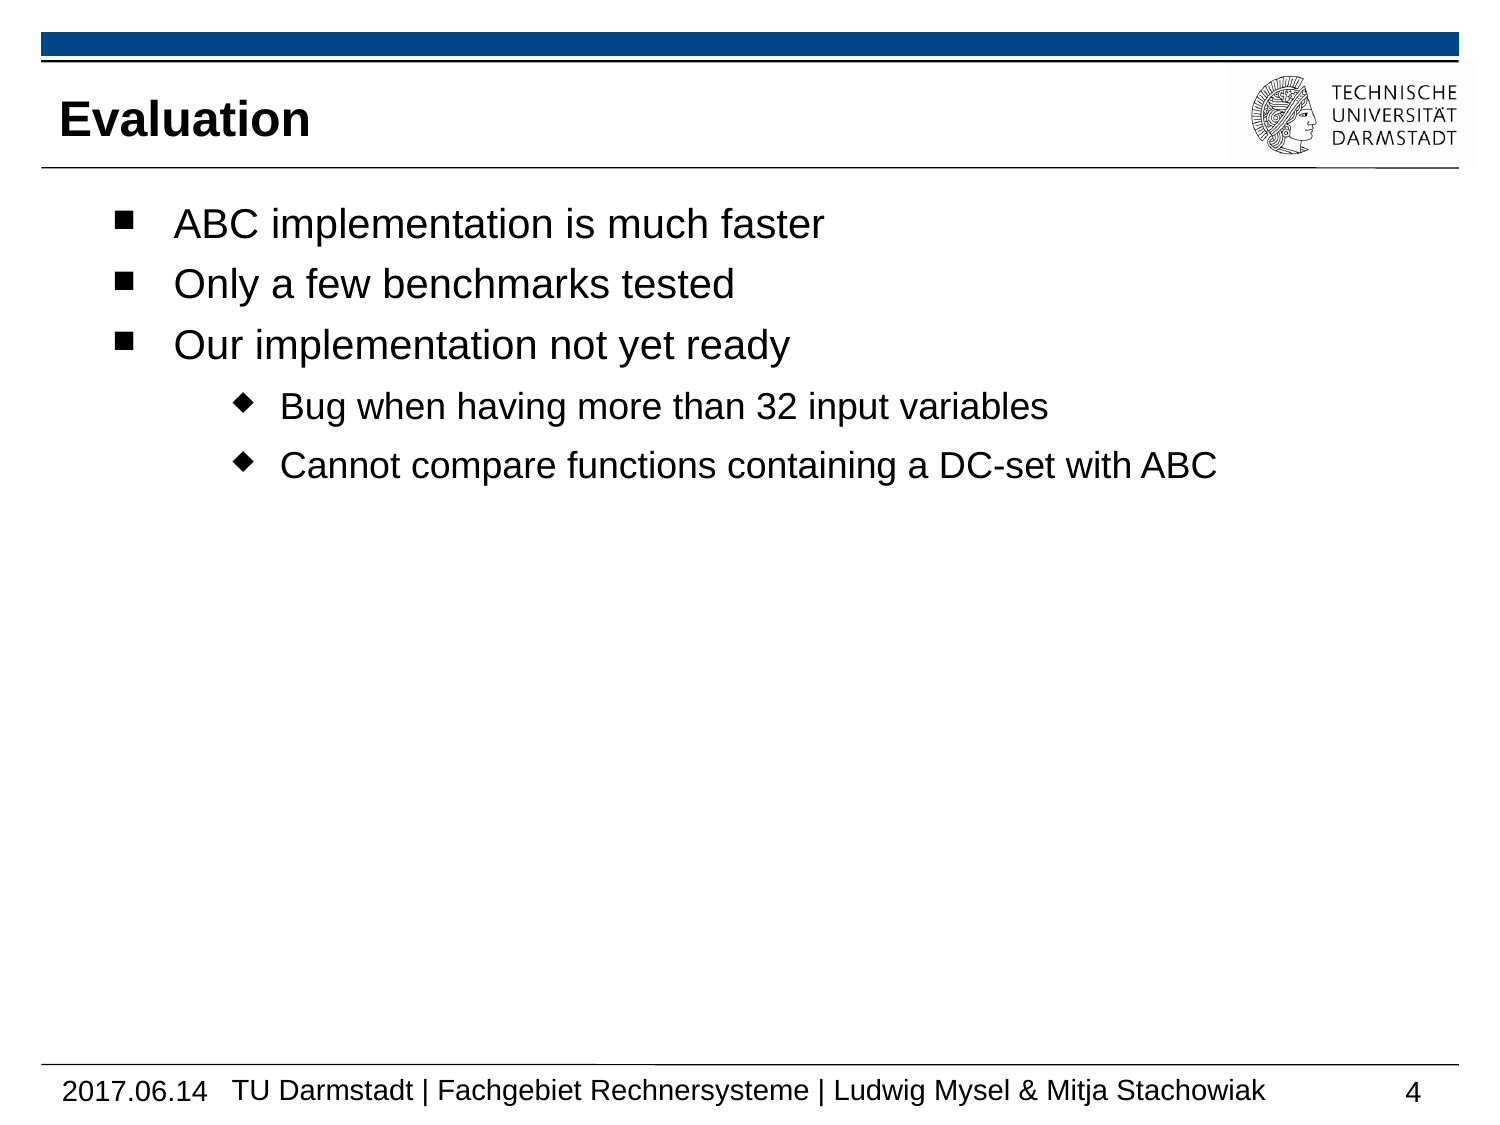

# Evaluation
ABC implementation is much faster
Only a few benchmarks tested
Our implementation not yet ready
Bug when having more than 32 input variables
Cannot compare functions containing a DC-set with ABC
TU Darmstadt | Fachgebiet Rechnersysteme | Name